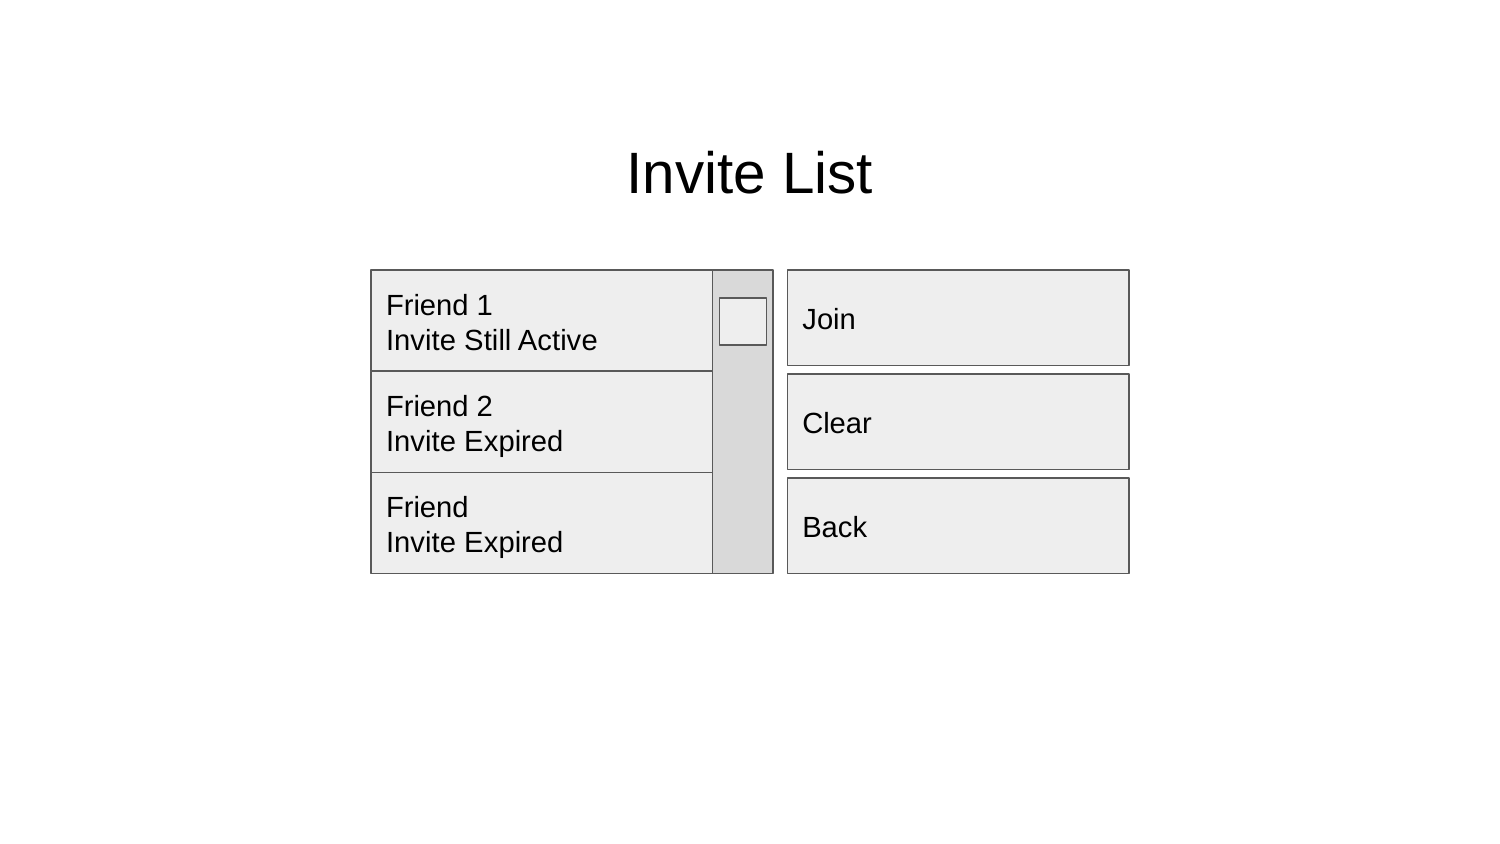

# Invite List
Friend 1
Invite Still Active
Join
Friend 2
Invite Expired
Clear
Friend
Invite Expired
Back